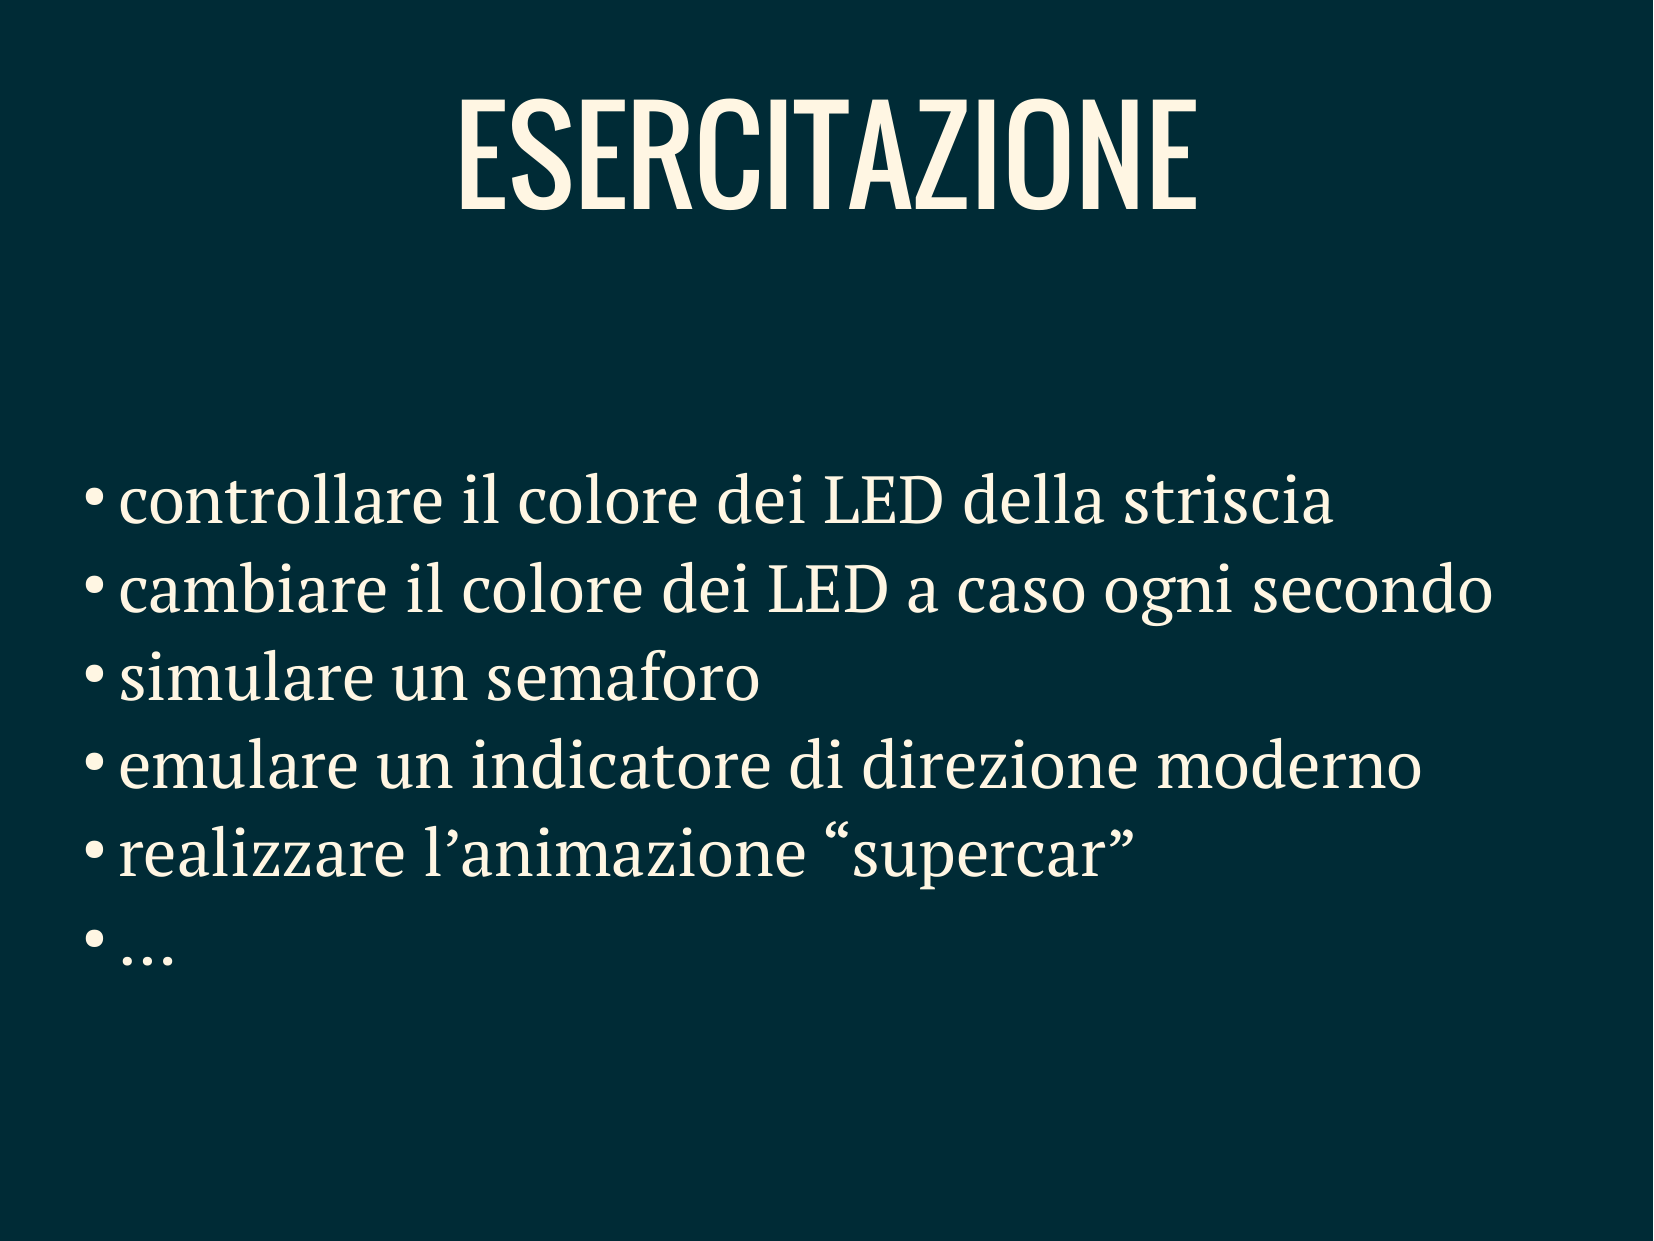

# ESERCITAZIONE
controllare il colore dei LED della striscia
cambiare il colore dei LED a caso ogni secondo
simulare un semaforo
emulare un indicatore di direzione moderno
realizzare l’animazione “supercar”
…